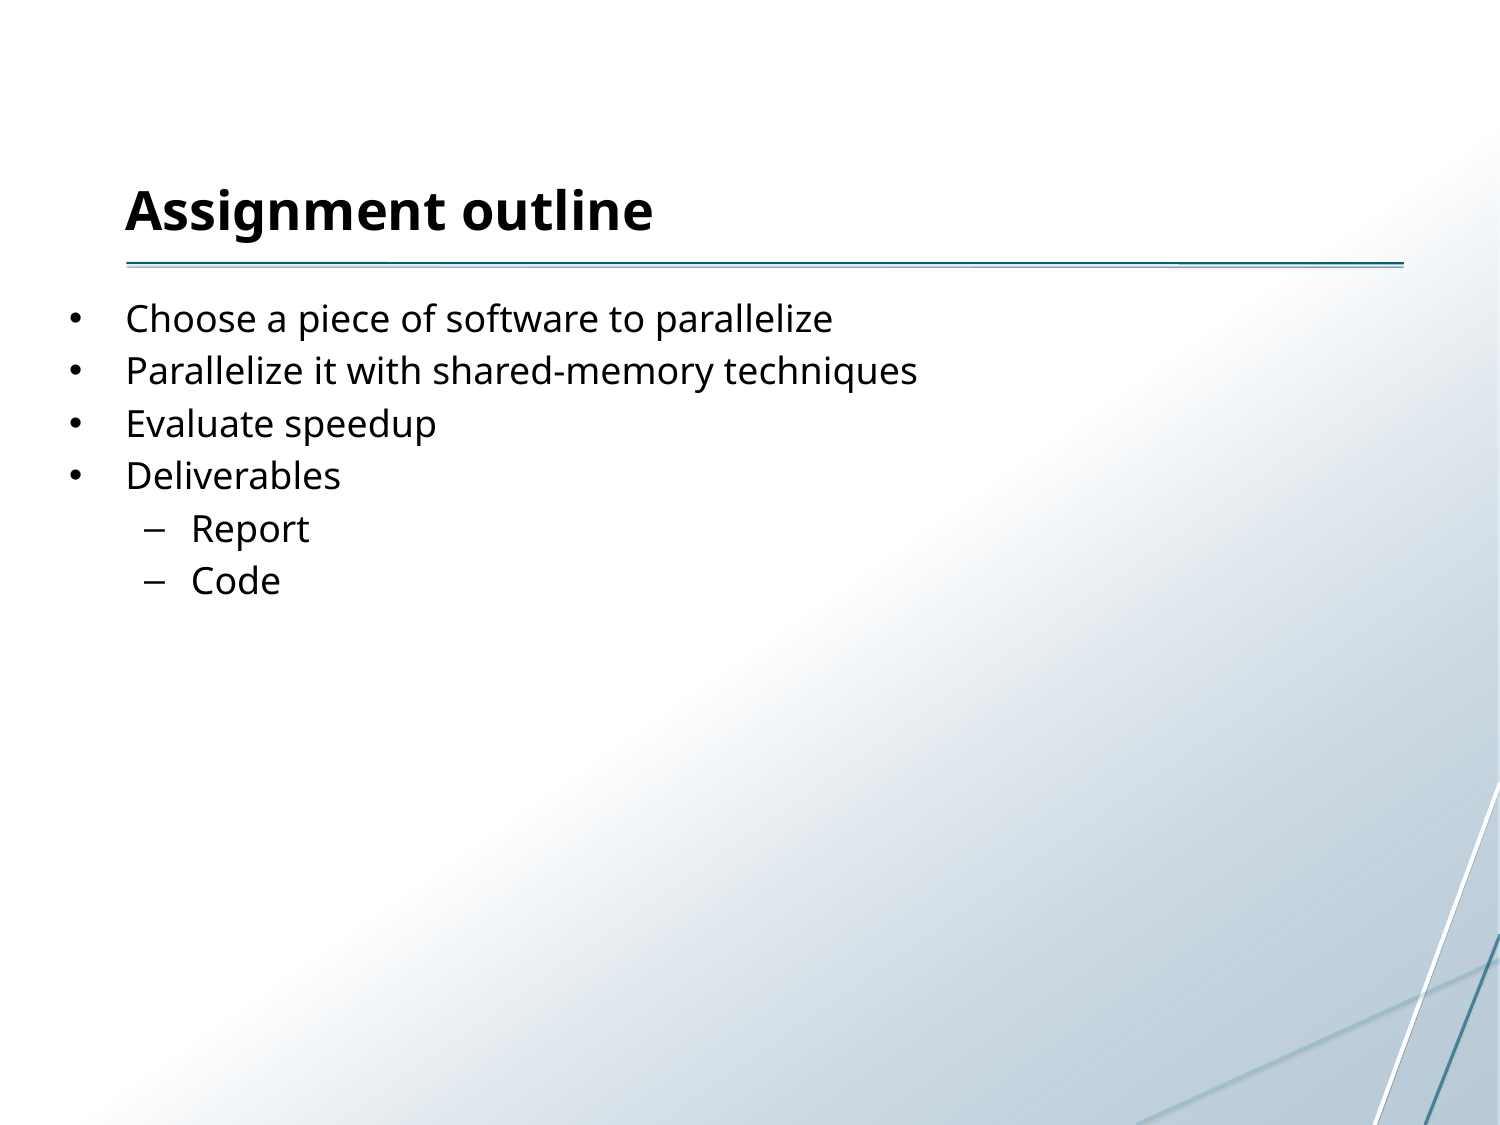

# Assignment outline
Choose a piece of software to parallelize
Parallelize it with shared-memory techniques
Evaluate speedup
Deliverables
Report
Code